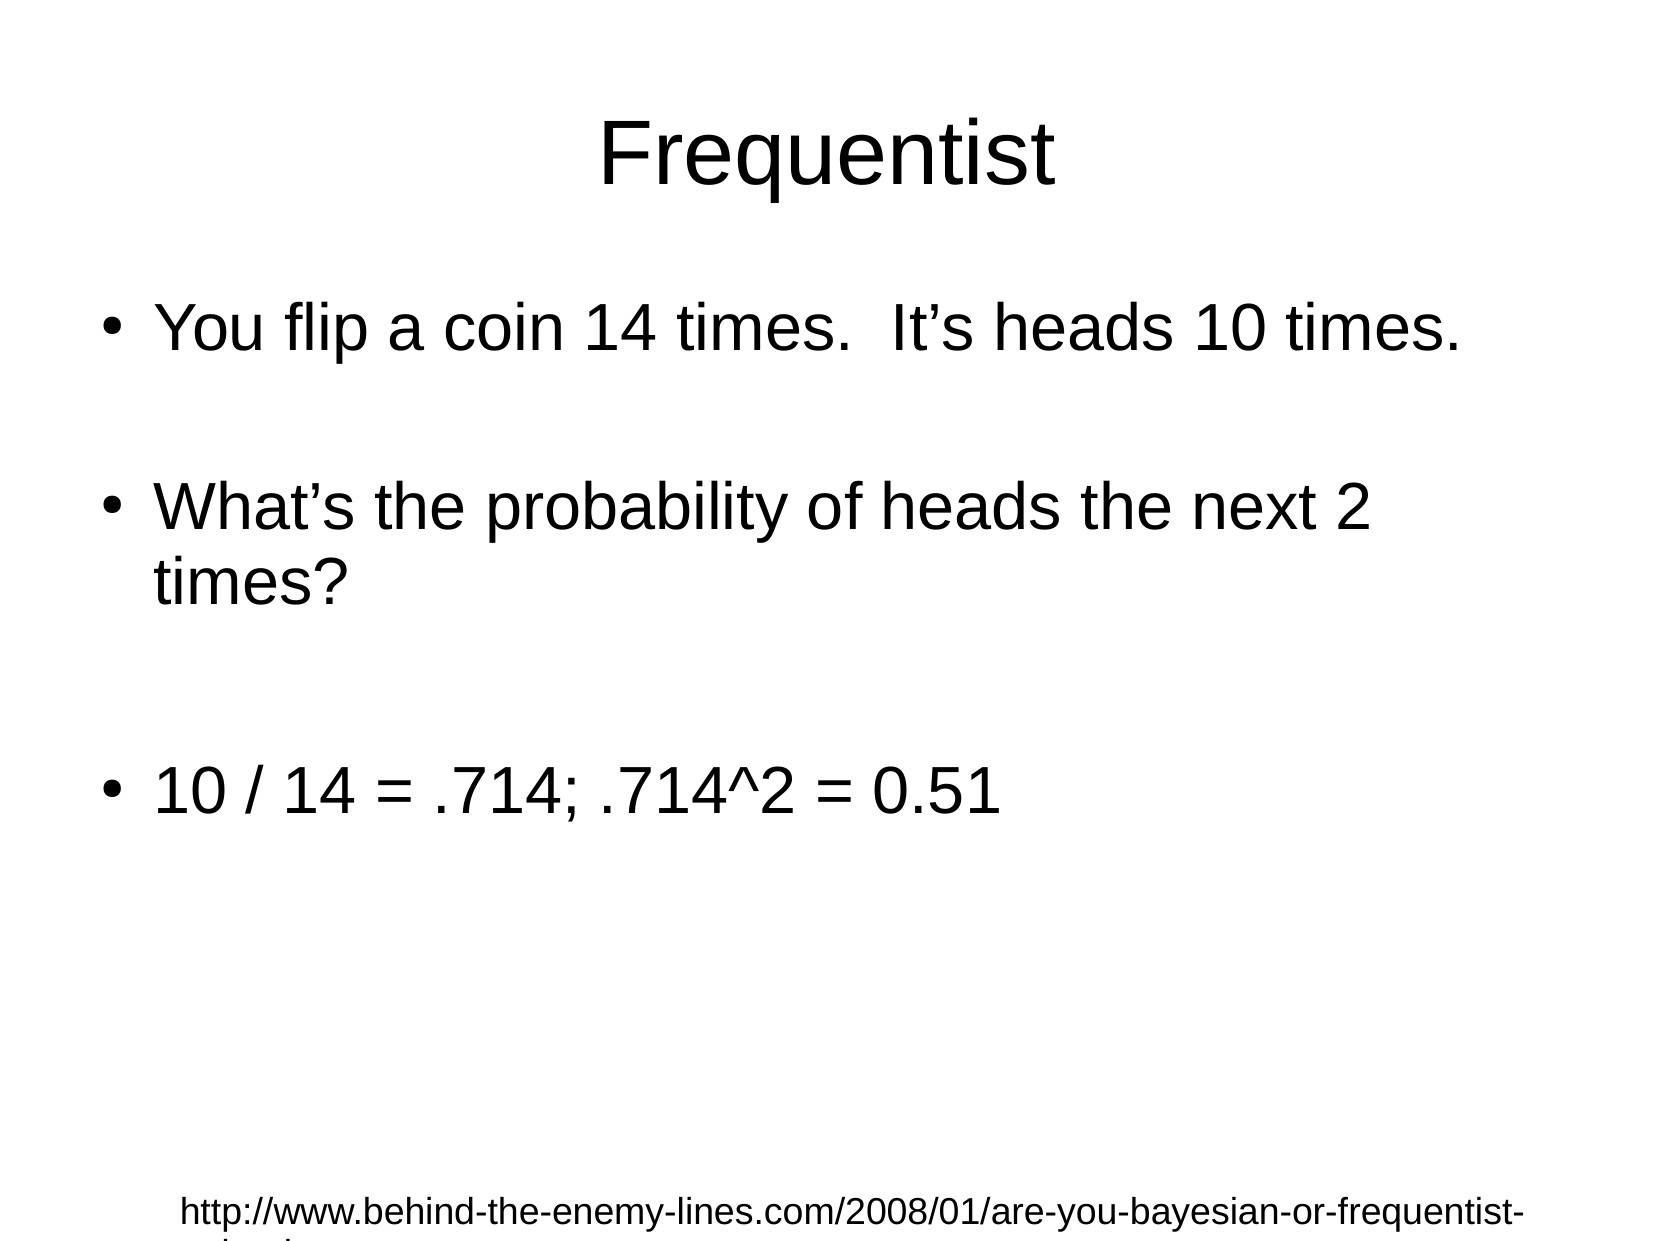

# Frequentist
You flip a coin 14 times. It’s heads 10 times.
What’s the probability of heads the next 2 times?
10 / 14 = .714; .714^2 = 0.51
http://www.behind-the-enemy-lines.com/2008/01/are-you-bayesian-or-frequentist-or.html